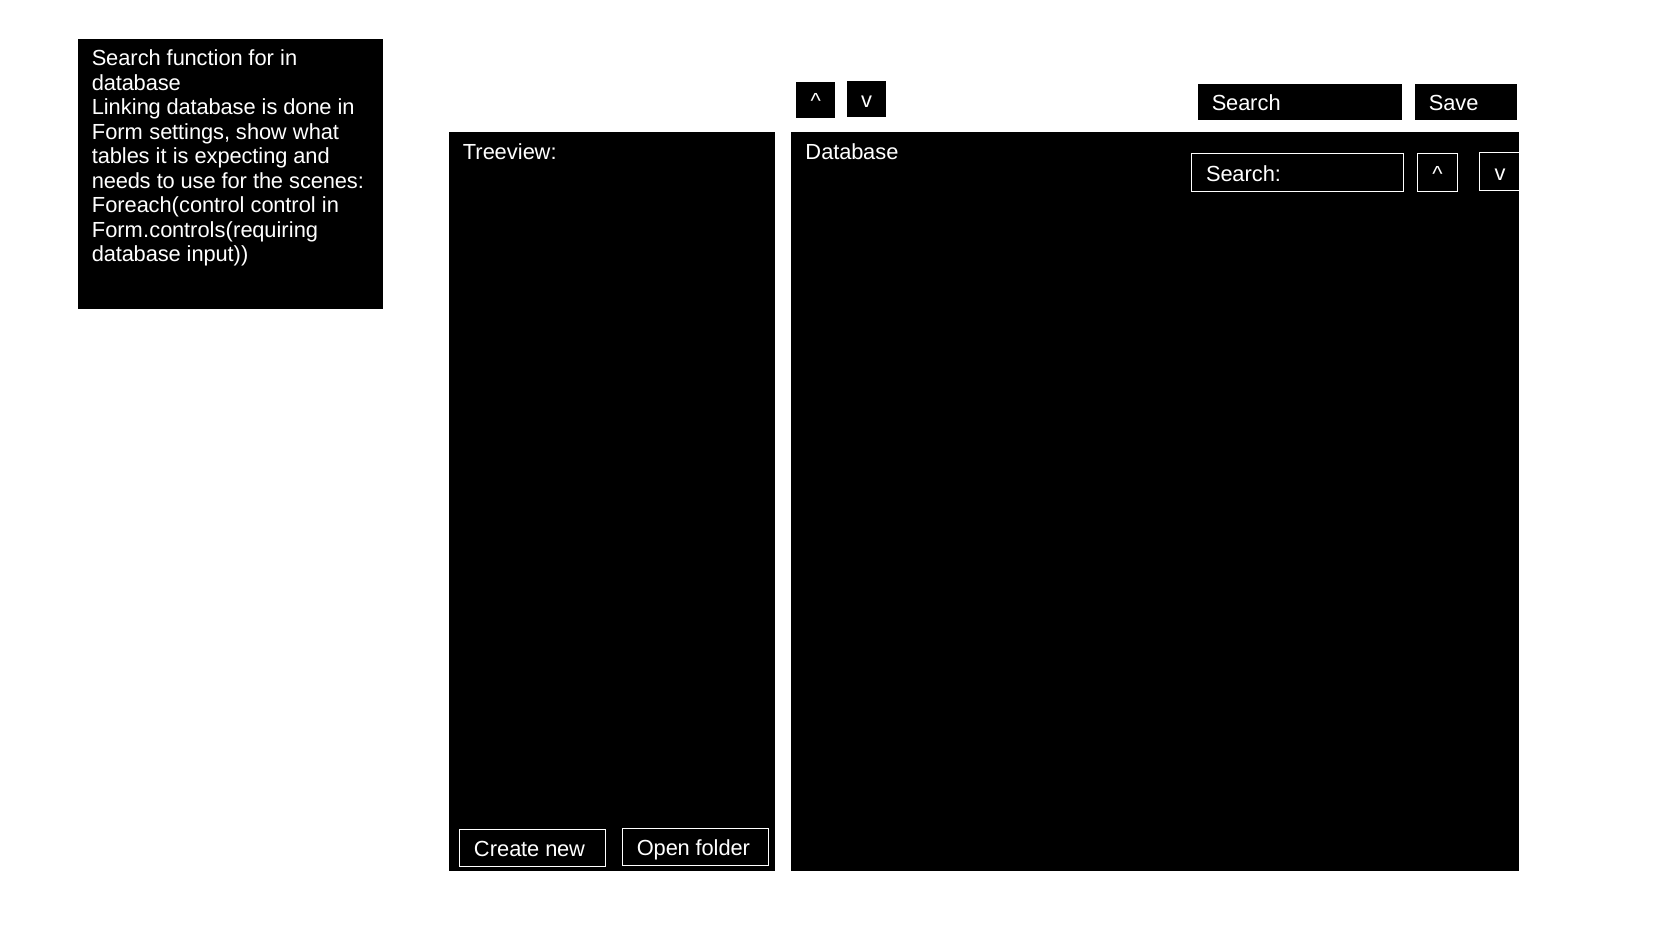

Search function for in database
Linking database is done in Form settings, show what tables it is expecting and needs to use for the scenes:
Foreach(control control in Form.controls(requiring database input))
v
^
Search
Save
Treeview:
Database
v
Search:
^
Open folder
Create new